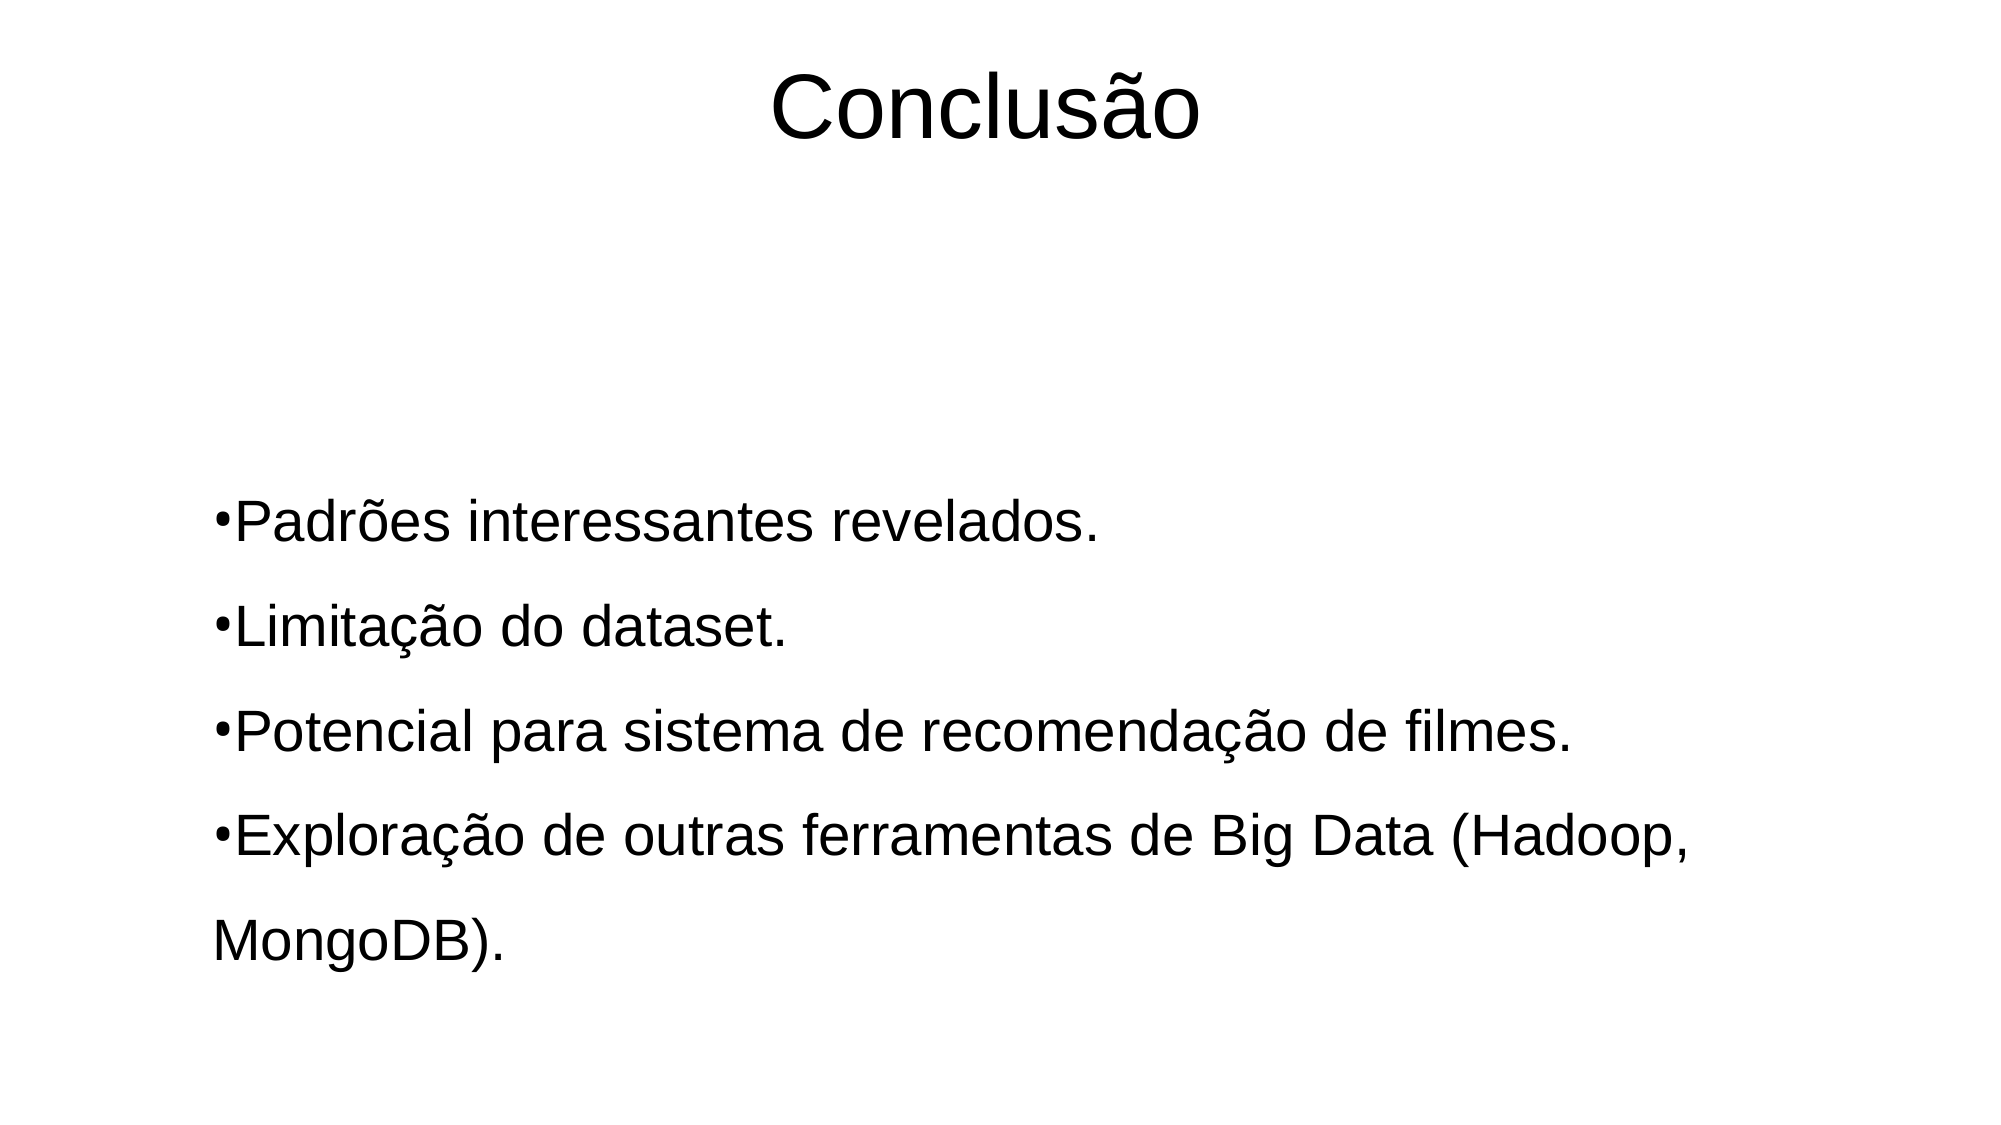

# Conclusão
Padrões interessantes revelados.
Limitação do dataset.
Potencial para sistema de recomendação de filmes.
Exploração de outras ferramentas de Big Data (Hadoop, MongoDB).